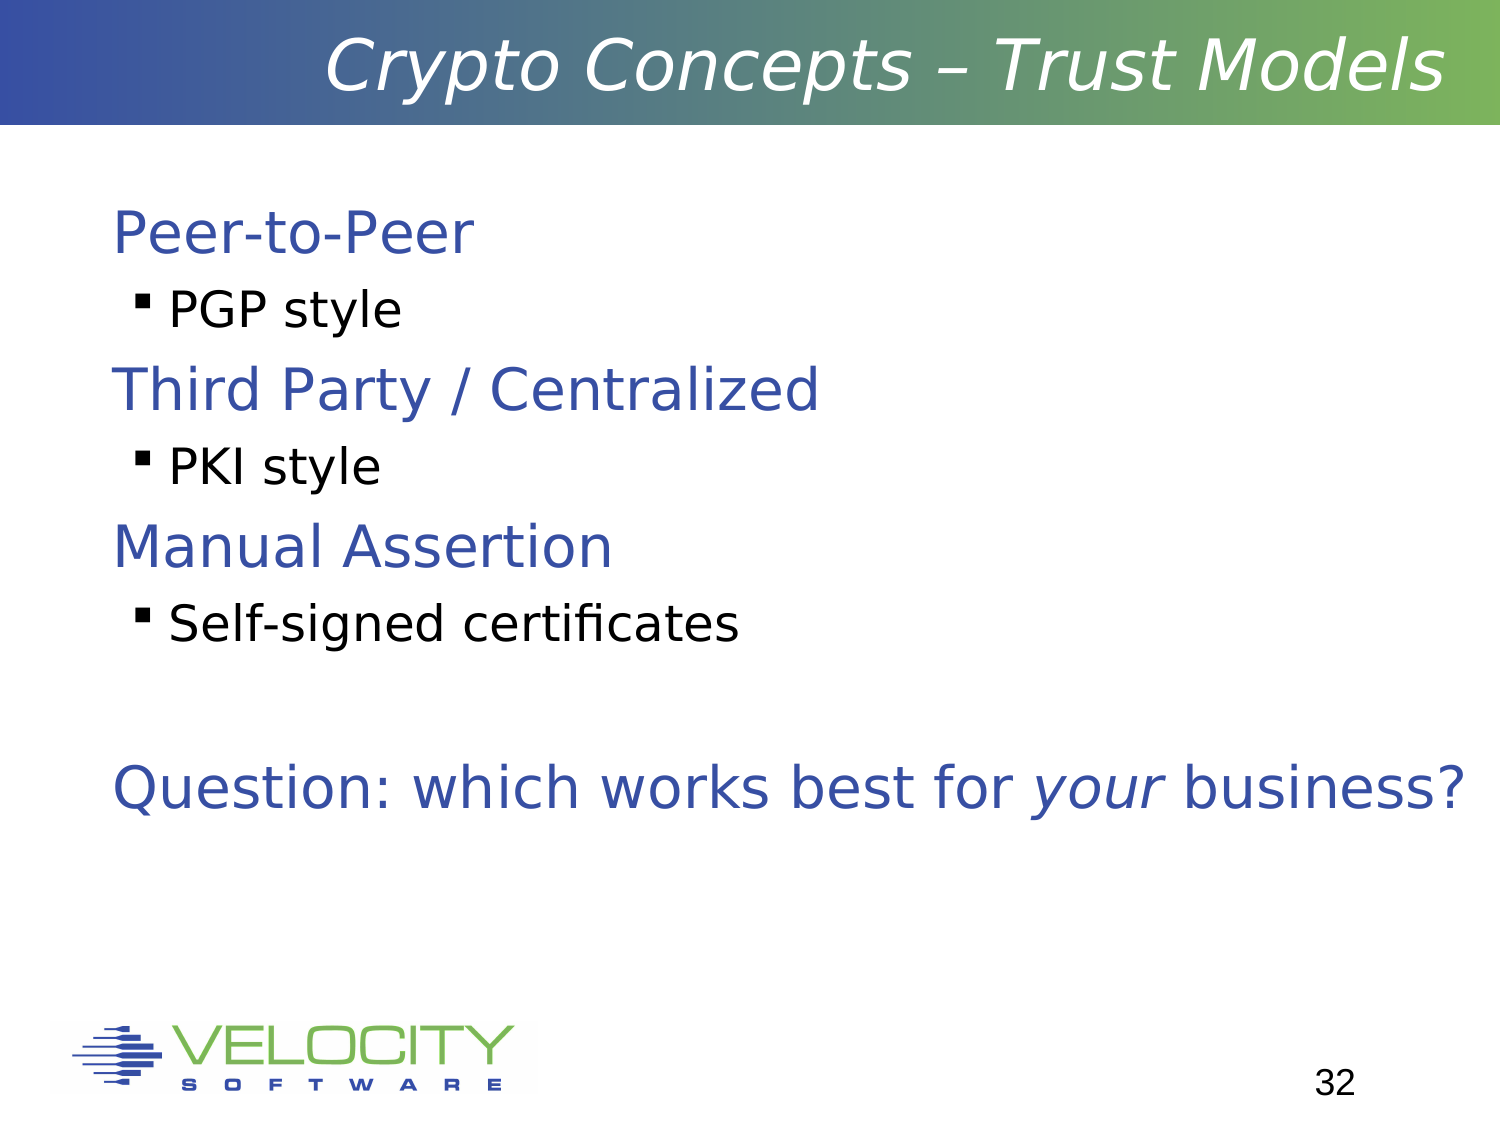

# Crypto Concepts – Trust Models
Peer-to-Peer
PGP style
Third Party / Centralized
PKI style
Manual Assertion
Self-signed certificates
Question: which works best for your business?
32